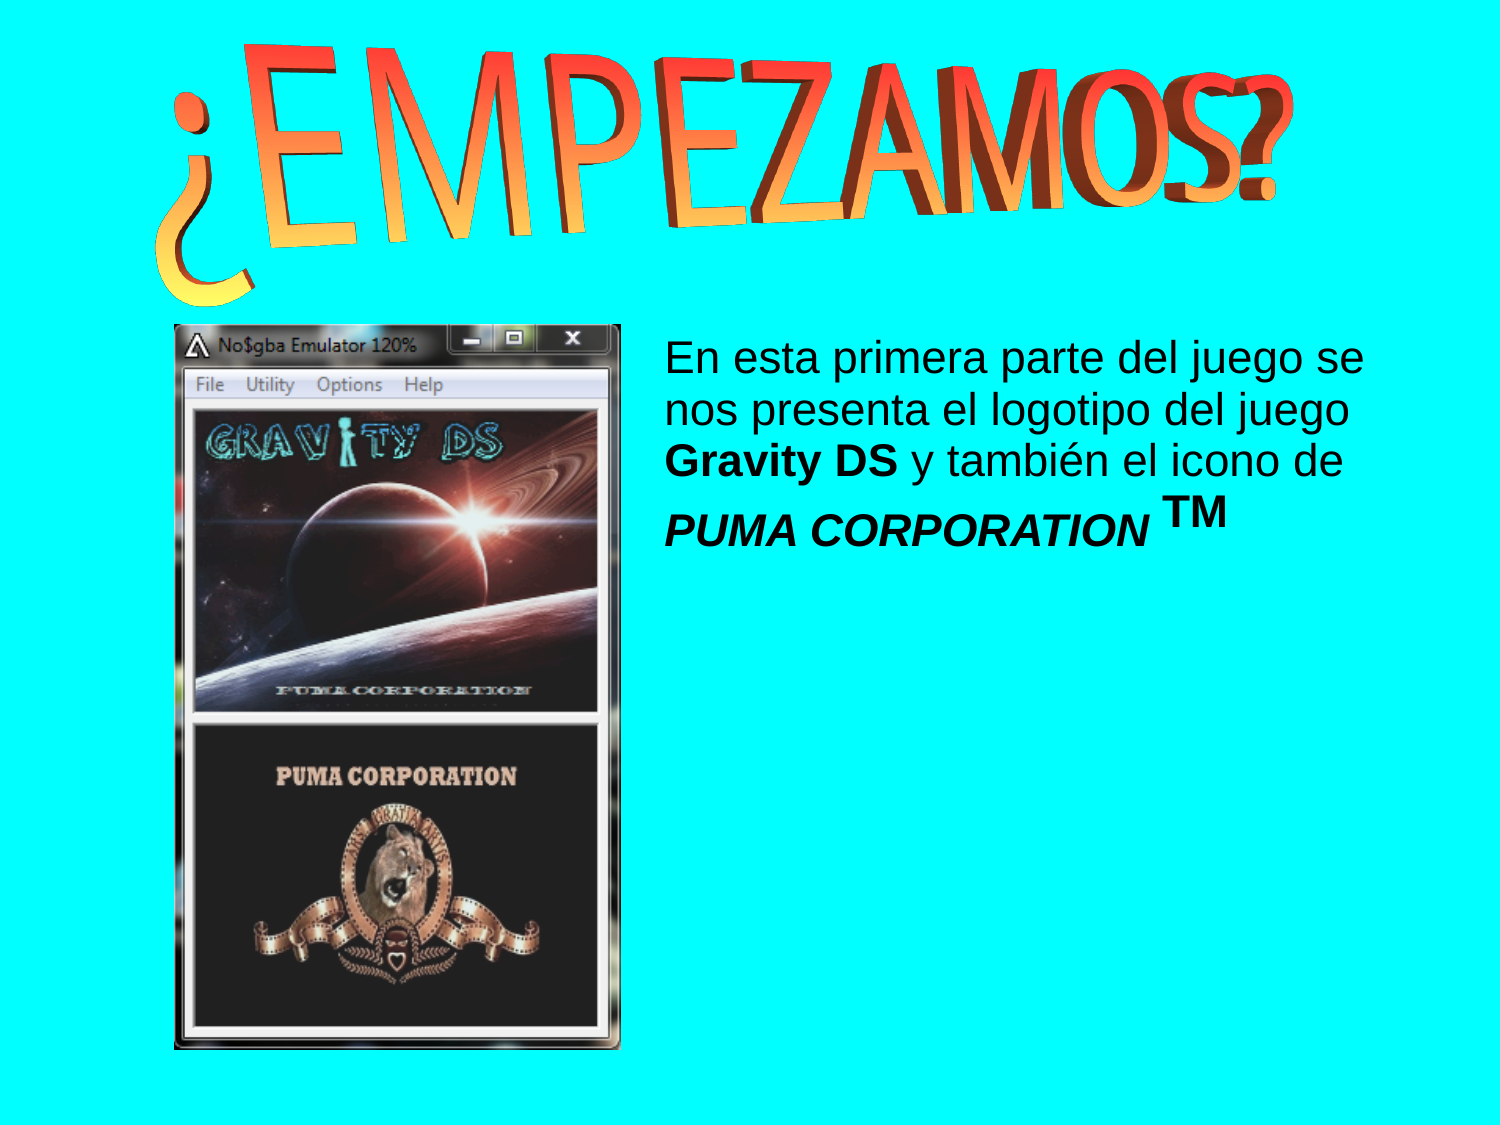

¿EMPEZAMOS?
#
En esta primera parte del juego se nos presenta el logotipo del juego Gravity DS y también el icono de PUMA CORPORATION TM